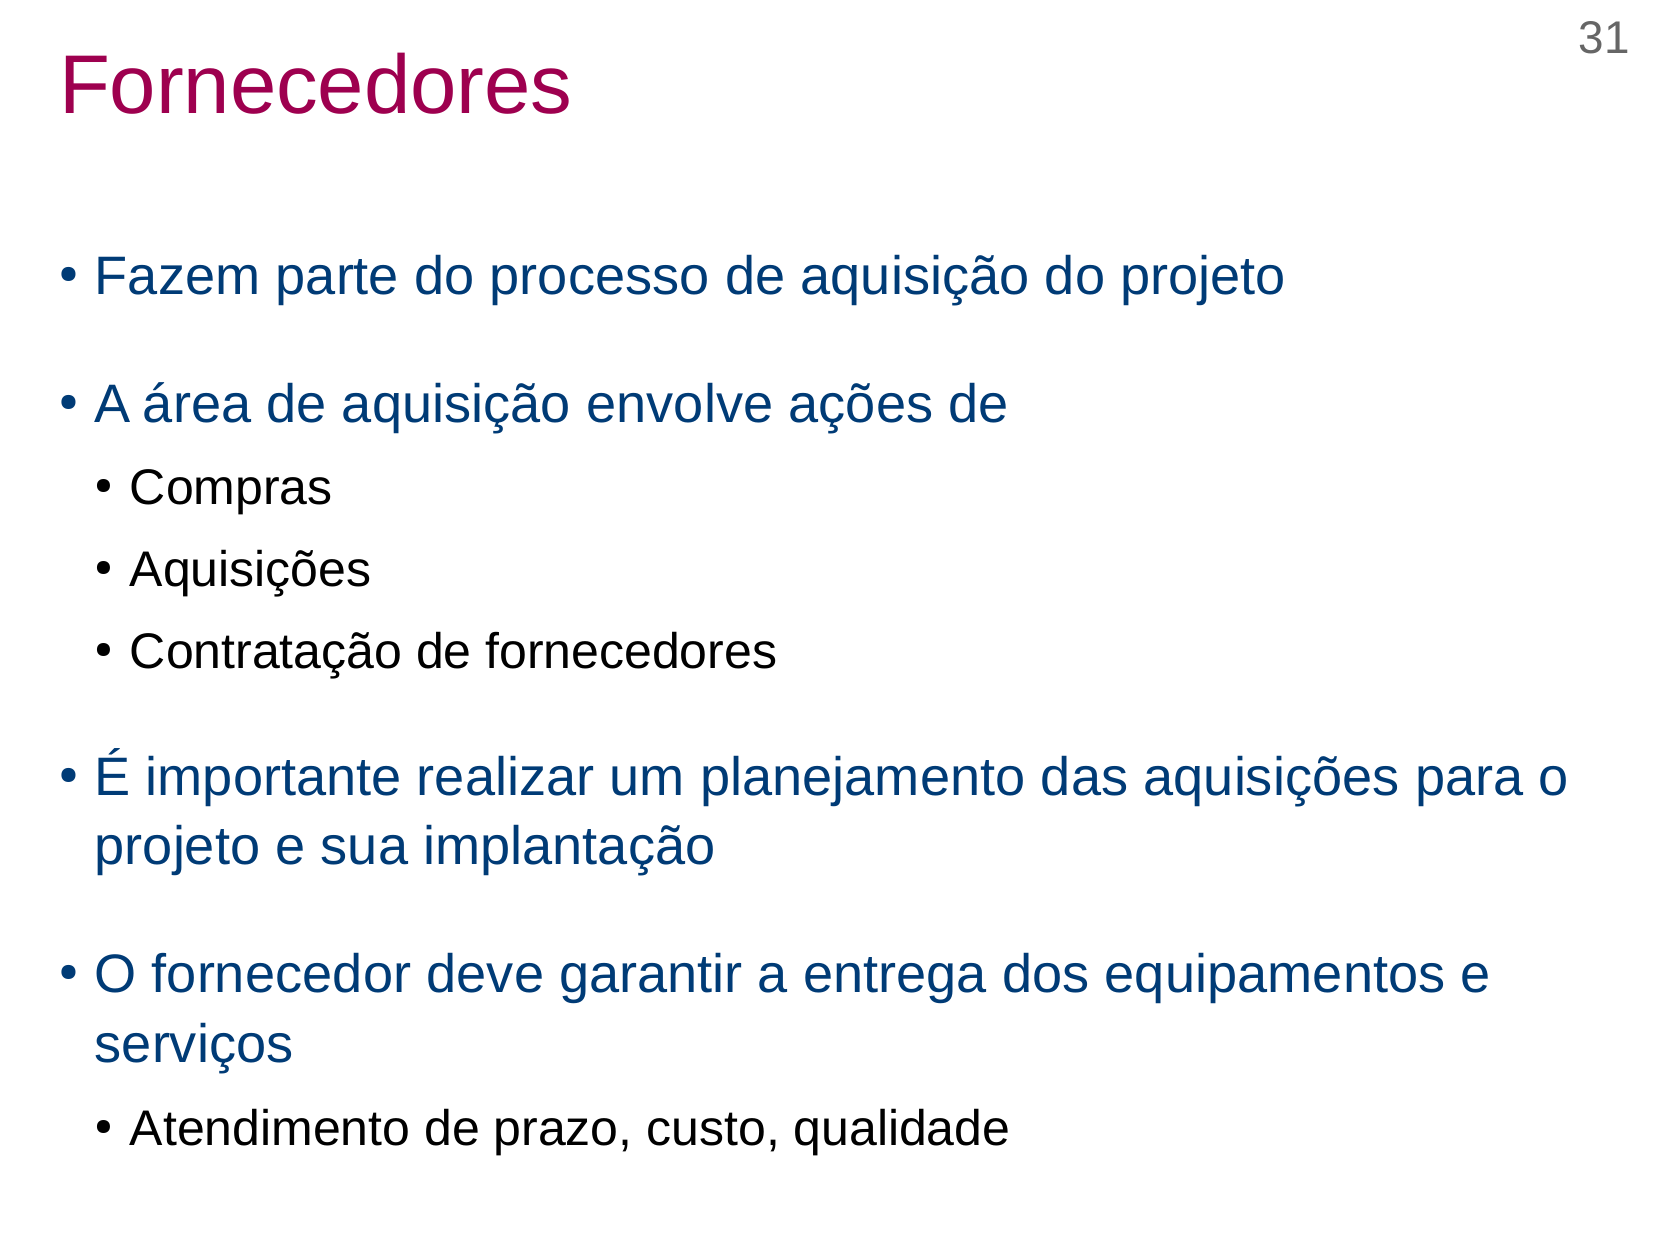

31
# Fornecedores
Fazem parte do processo de aquisição do projeto
A área de aquisição envolve ações de
Compras
Aquisições
Contratação de fornecedores
É importante realizar um planejamento das aquisições para o projeto e sua implantação
O fornecedor deve garantir a entrega dos equipamentos e serviços
Atendimento de prazo, custo, qualidade